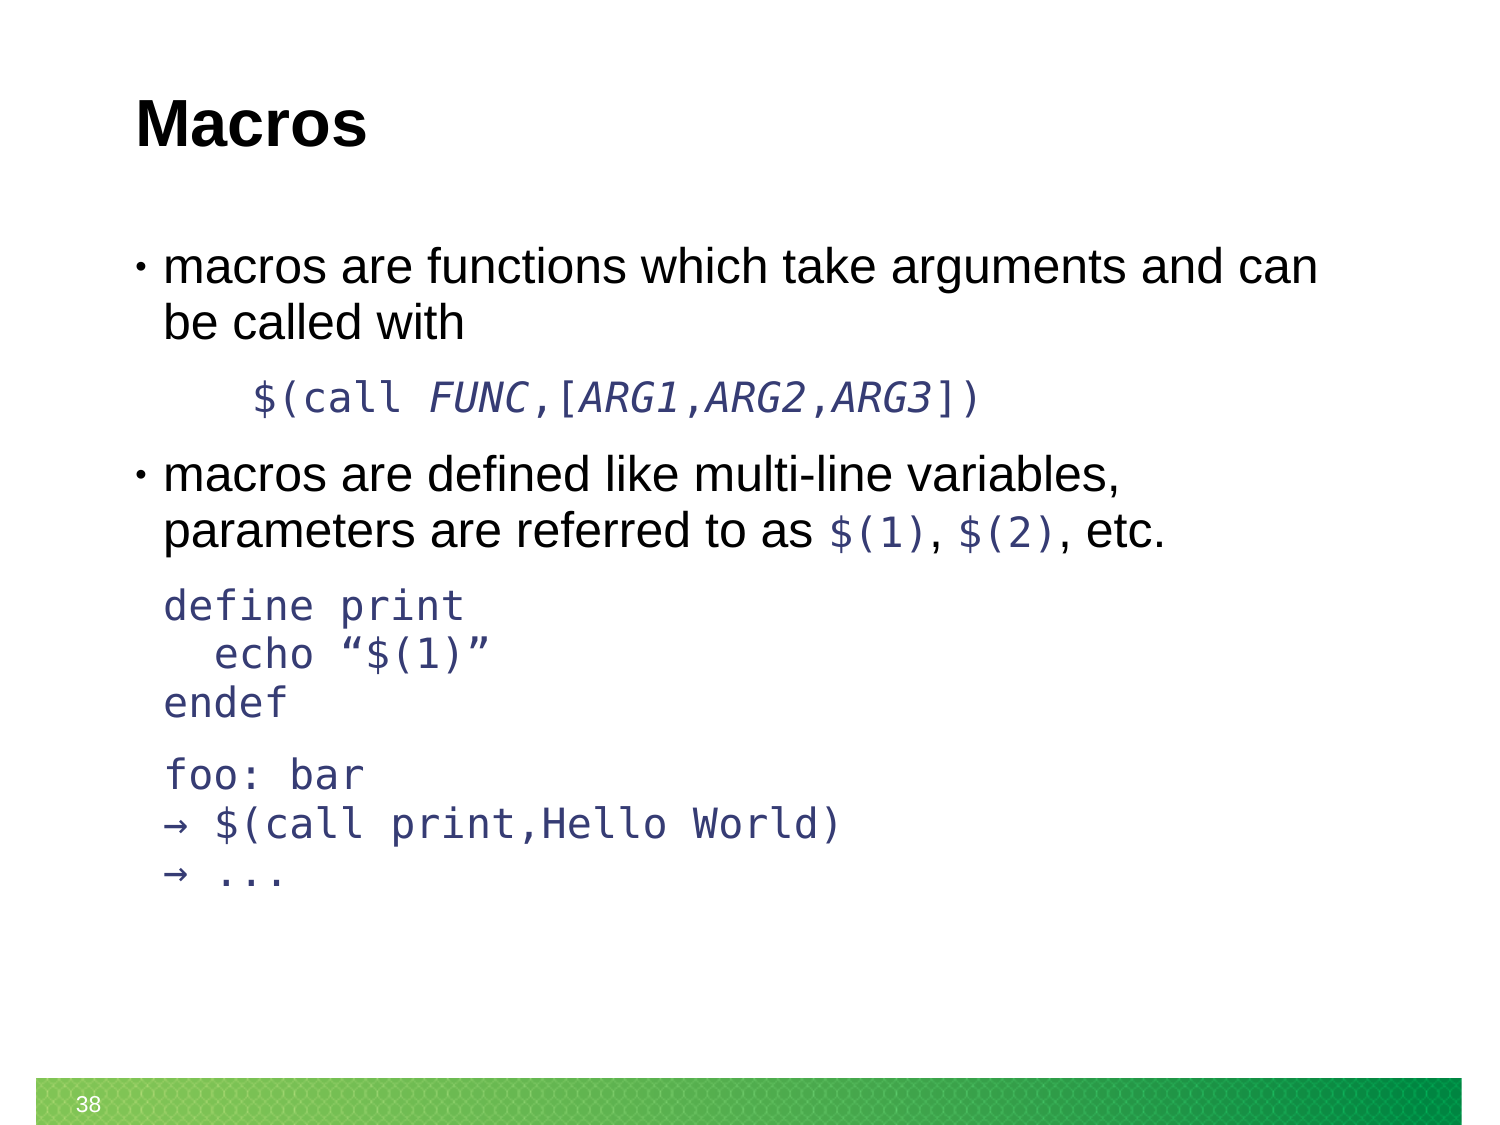

# Macros
macros are functions which take arguments and can be called with
$(call FUNC,[ARG1,ARG2,ARG3])
macros are defined like multi-line variables, parameters are referred to as $(1), $(2), etc.
define print
 echo “$(1)”
endef
foo: bar
→ $(call print,Hello World)
→ ...